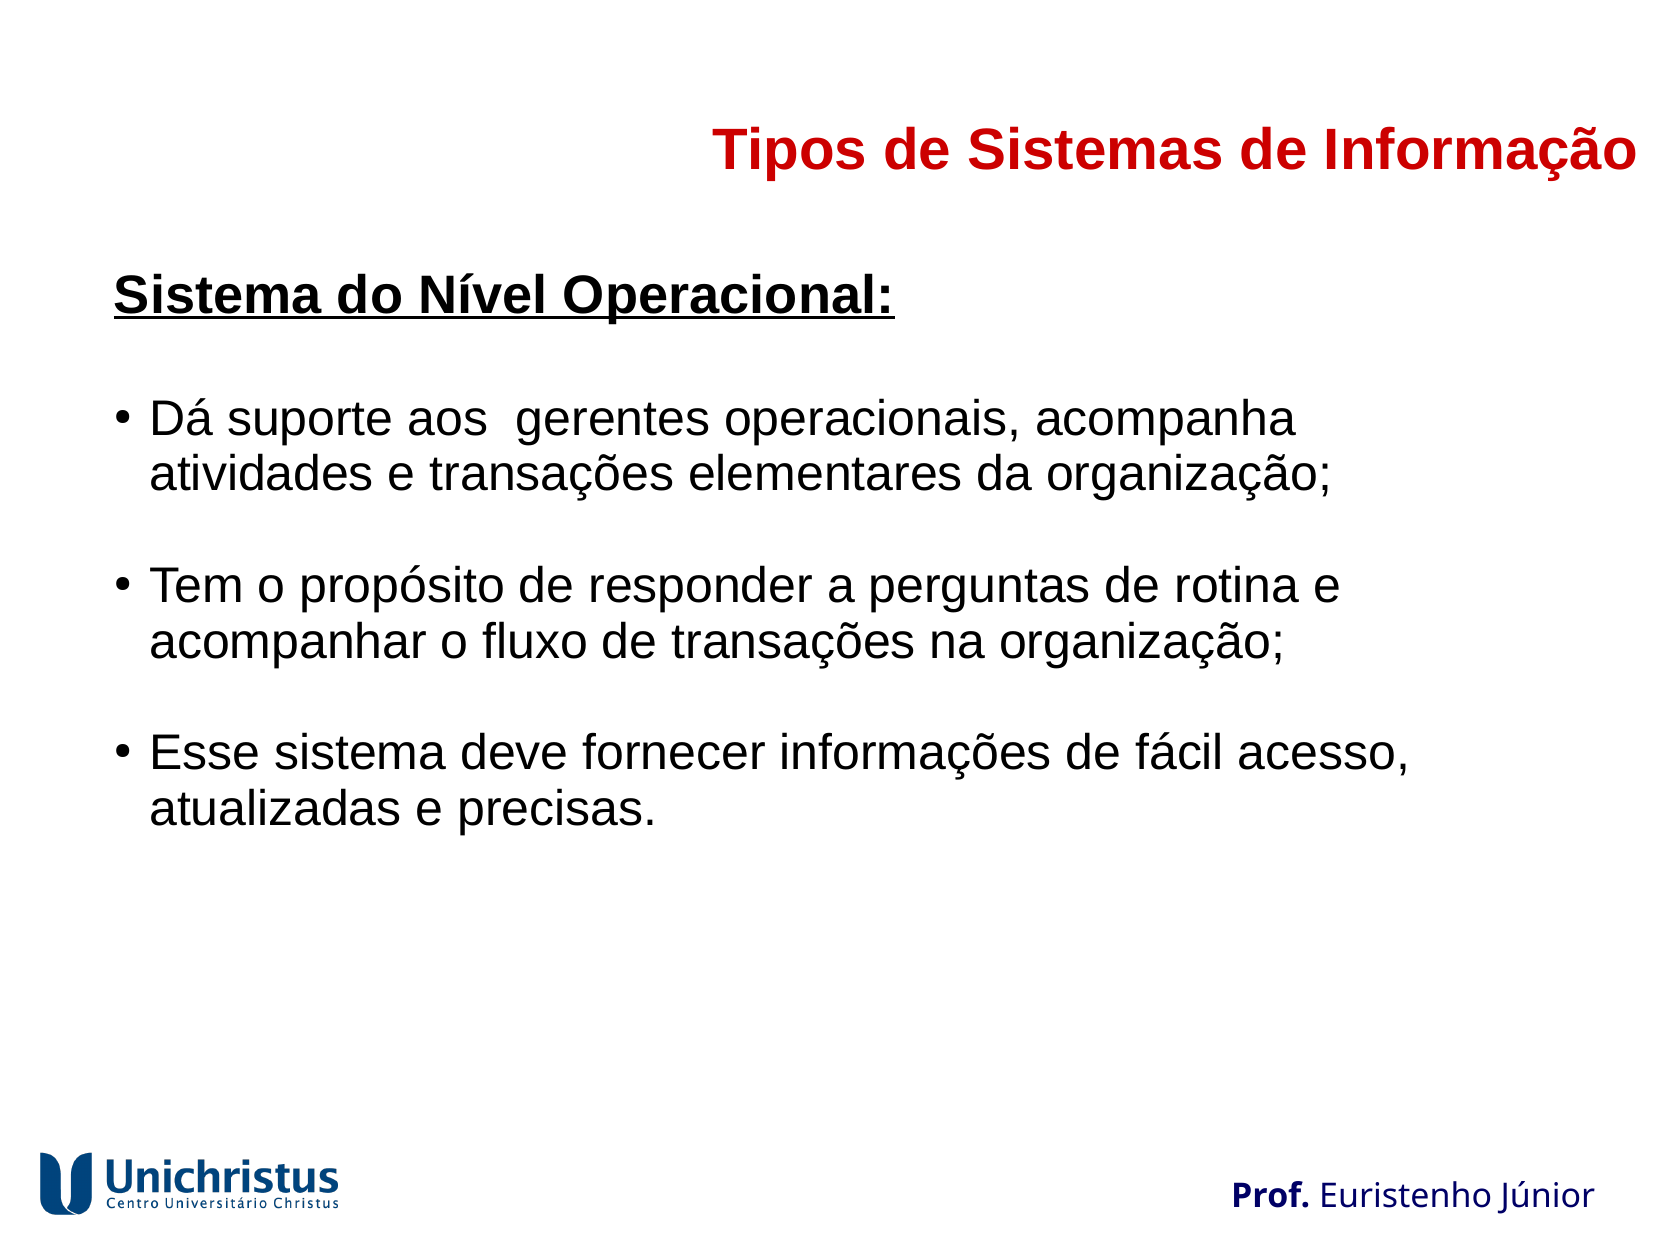

Tipos de Sistemas de Informação
Sistema do Nível Operacional:
Dá suporte aos gerentes operacionais, acompanha atividades e transações elementares da organização;
Tem o propósito de responder a perguntas de rotina e acompanhar o fluxo de transações na organização;
Esse sistema deve fornecer informações de fácil acesso, atualizadas e precisas.
Prof. Euristenho Júnior